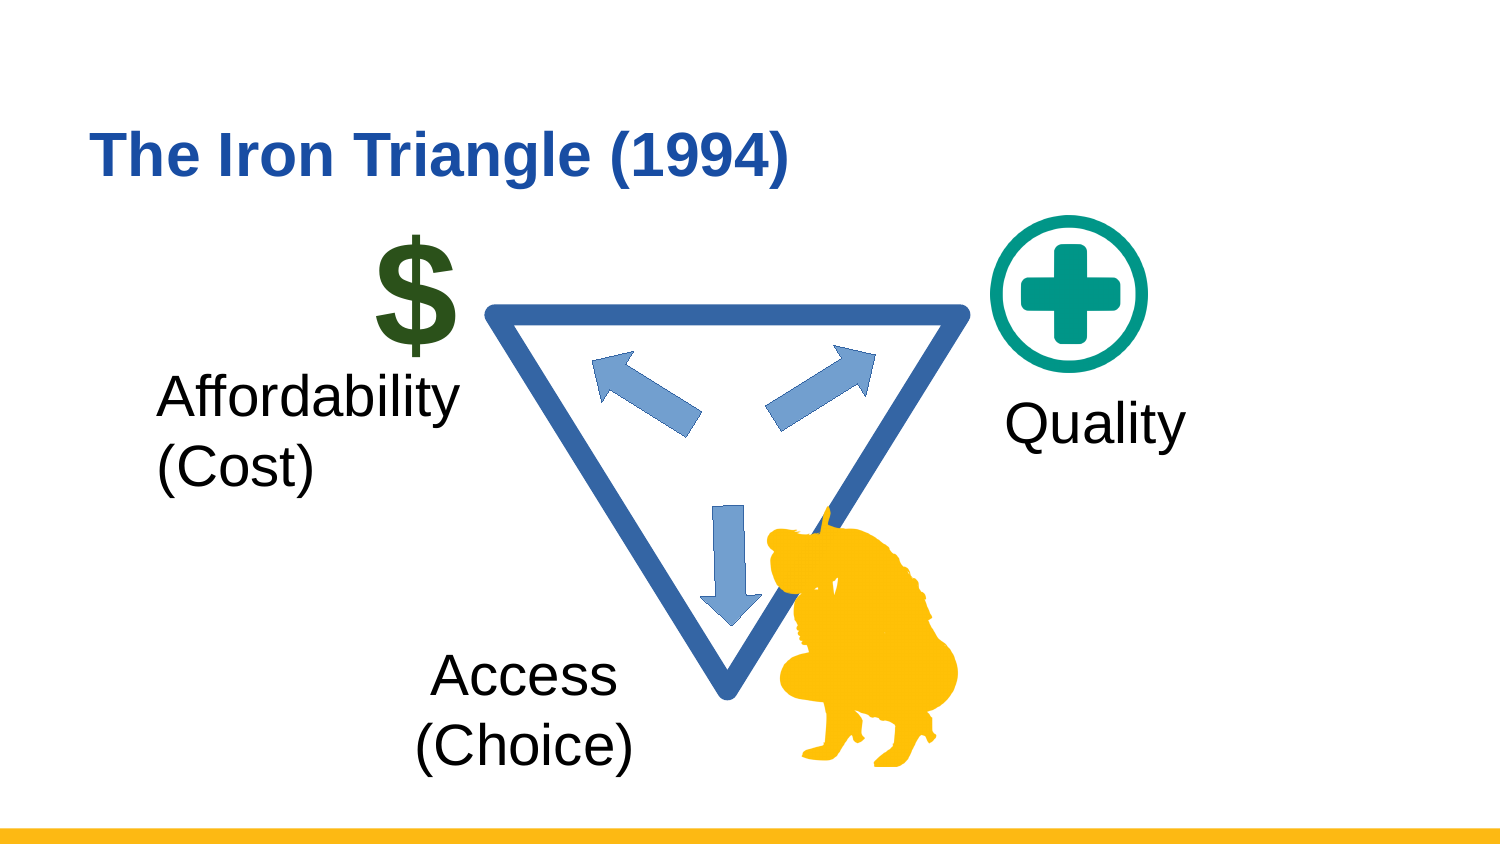

The Iron Triangle (1994)
$
Affordability
(Cost)
Quality
Access (Choice)